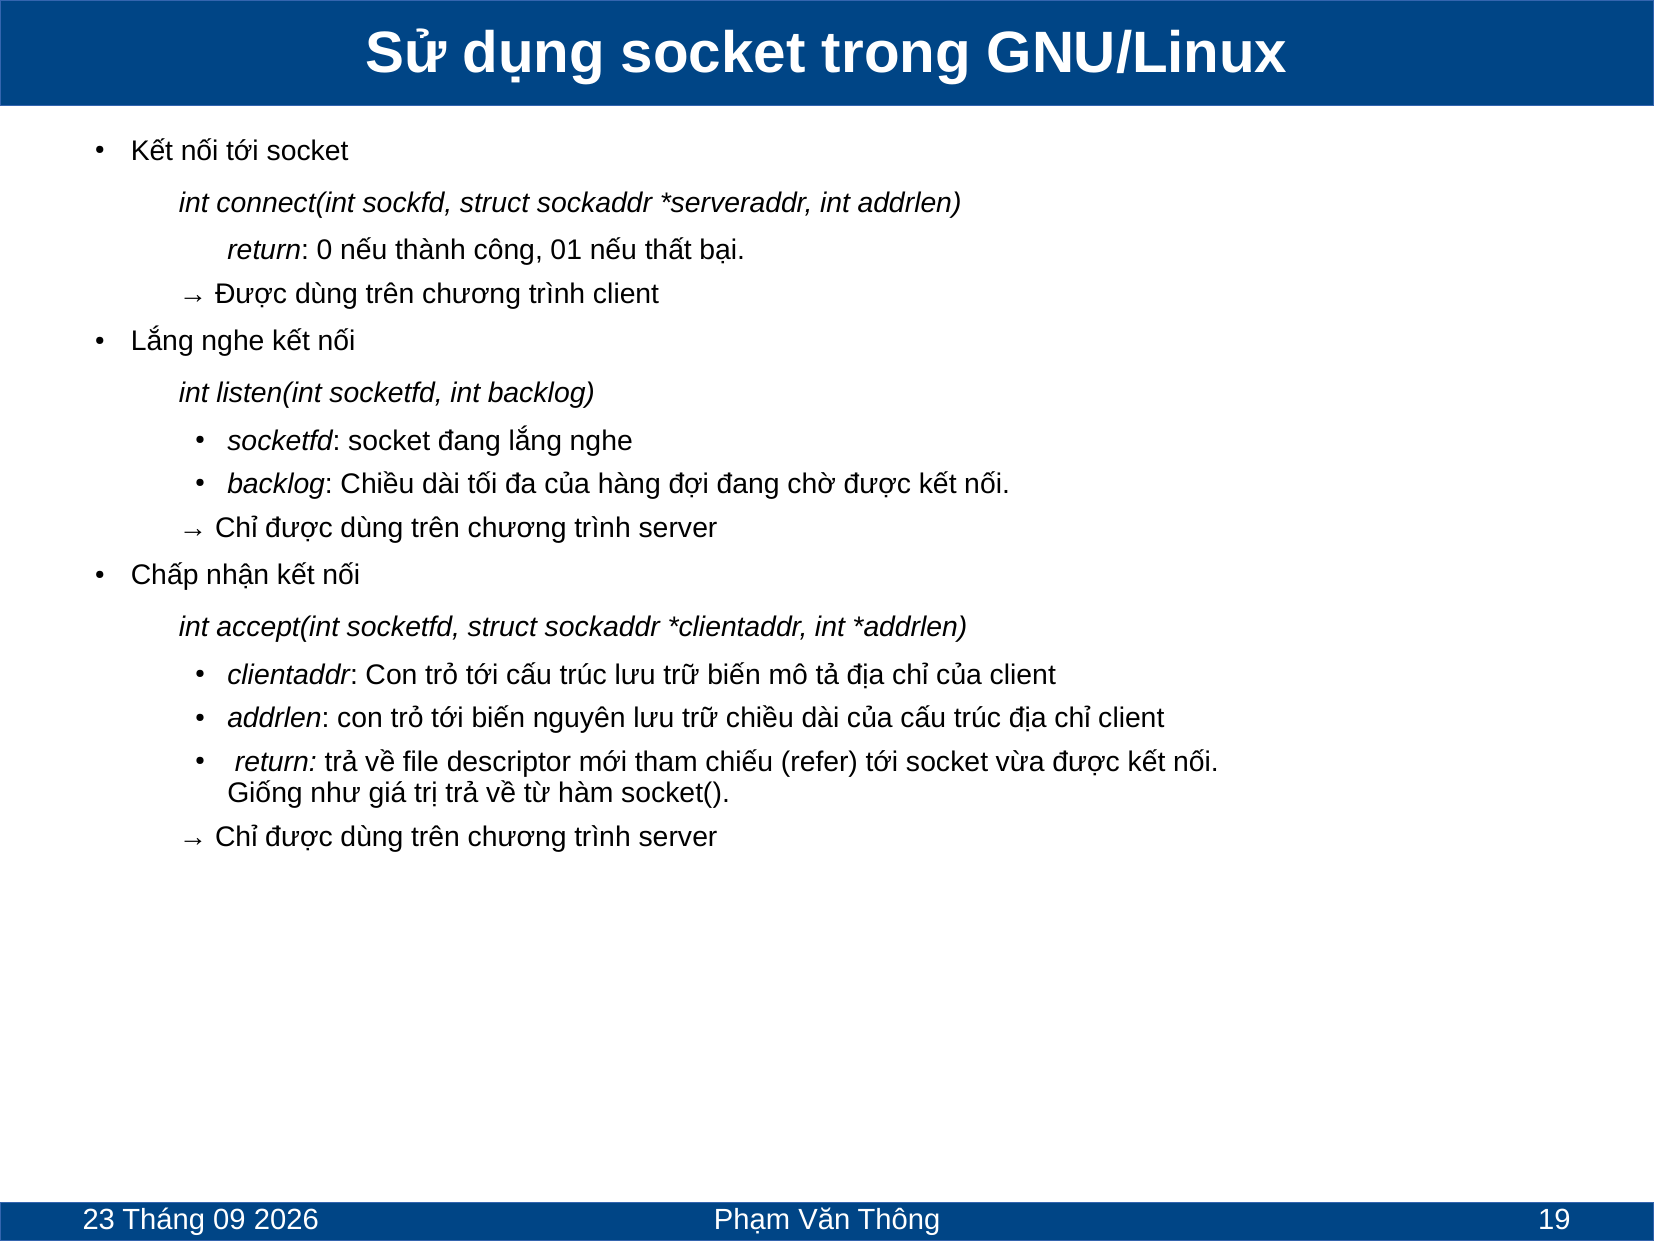

# Sử dụng socket trong GNU/Linux
Kết nối tới socket
int connect(int sockfd, struct sockaddr *serveraddr, int addrlen)
return: 0 nếu thành công, 01 nếu thất bại.
→ Được dùng trên chương trình client
Lắng nghe kết nối
int listen(int socketfd, int backlog)
socketfd: socket đang lắng nghe
backlog: Chiều dài tối đa của hàng đợi đang chờ được kết nối.
→ Chỉ được dùng trên chương trình server
Chấp nhận kết nối
int accept(int socketfd, struct sockaddr *clientaddr, int *addrlen)
clientaddr: Con trỏ tới cấu trúc lưu trữ biến mô tả địa chỉ của client
addrlen: con trỏ tới biến nguyên lưu trữ chiều dài của cấu trúc địa chỉ client
 return: trả về file descriptor mới tham chiếu (refer) tới socket vừa được kết nối.
Giống như giá trị trả về từ hàm socket().
→ Chỉ được dùng trên chương trình server
Phạm Văn Thông
19